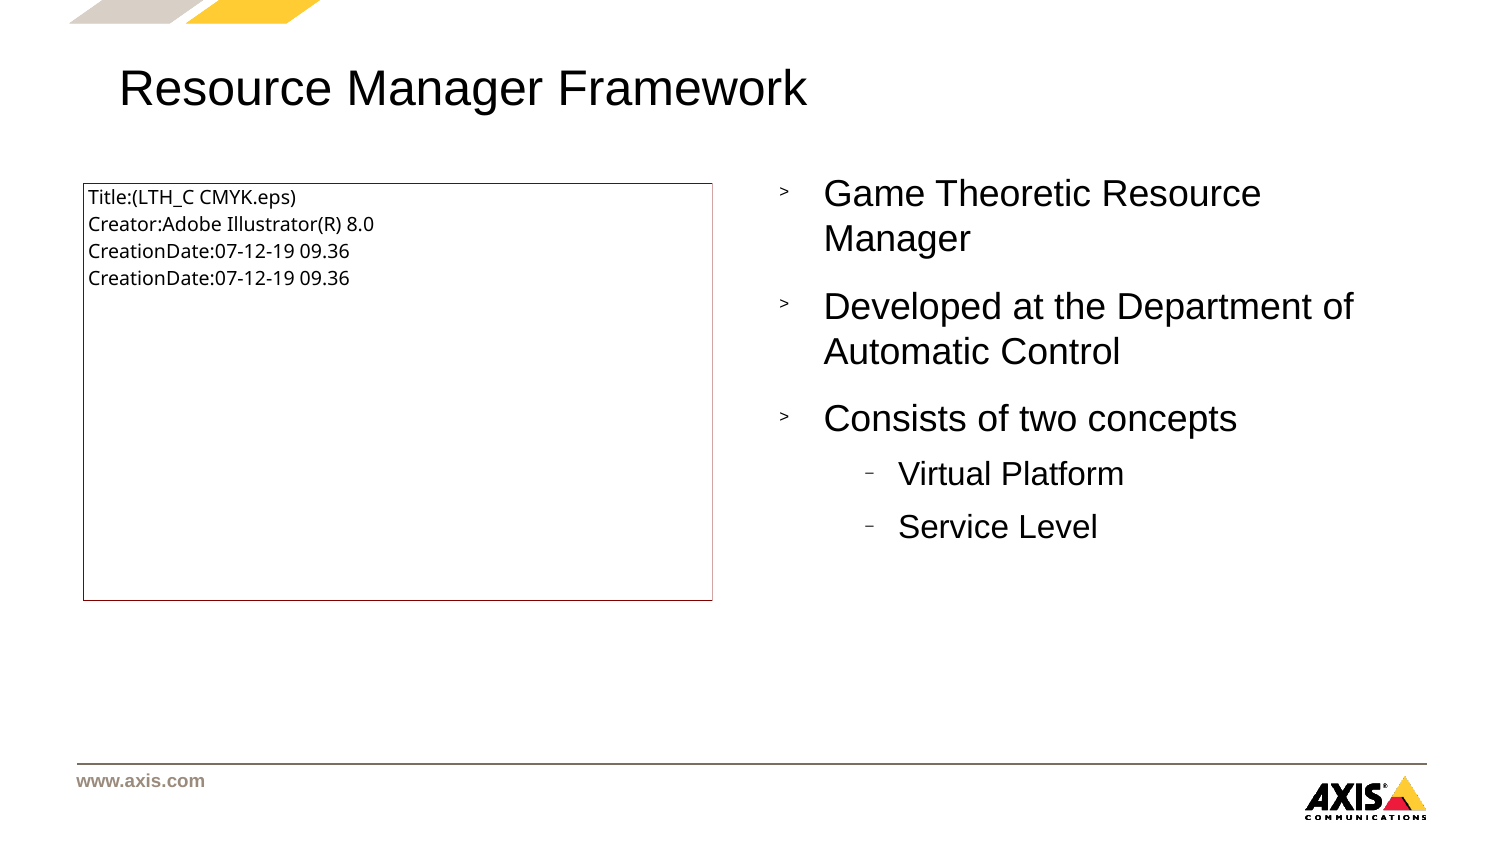

Resource Manager Framework
# Game Theoretic Resource Manager
Developed at the Department of Automatic Control
Consists of two concepts
Virtual Platform
Service Level